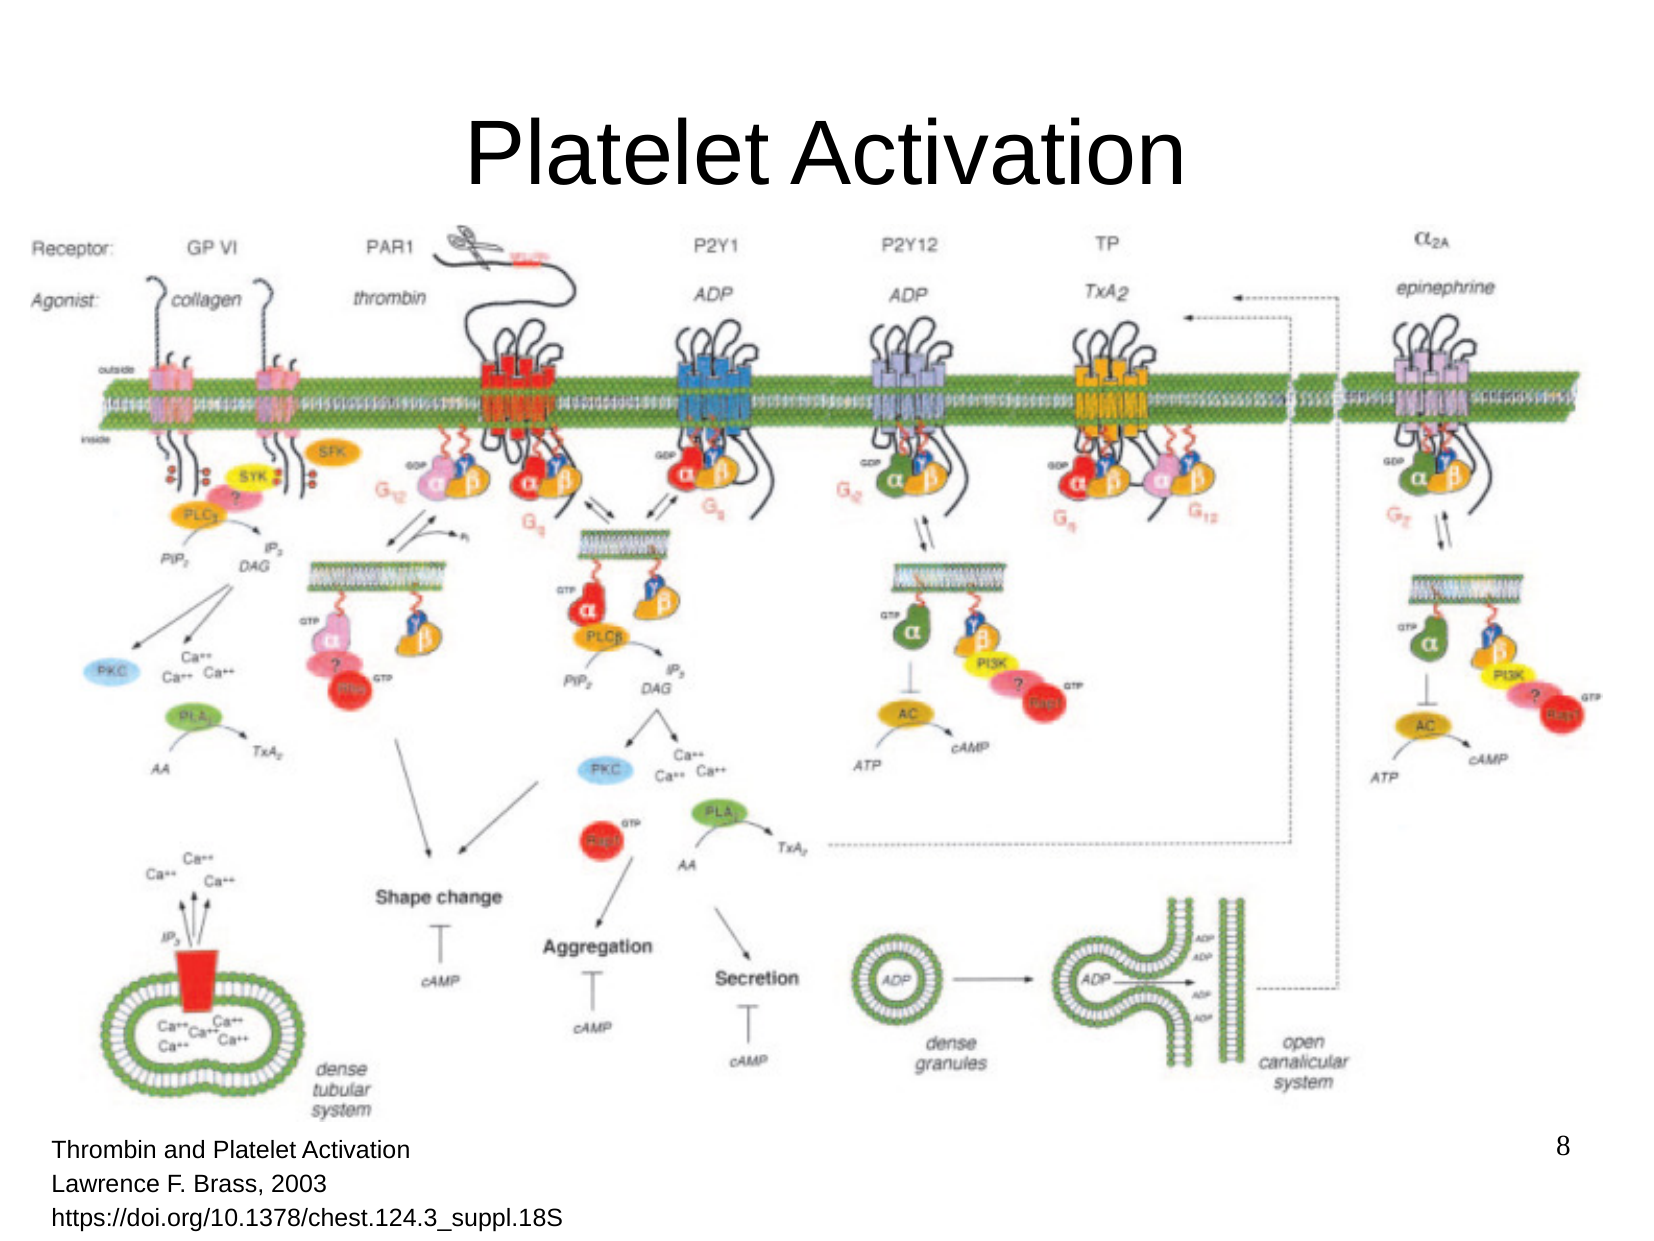

# Platelet Activation
Thrombin and Platelet Activation
Lawrence F. Brass, 2003
https://doi.org/10.1378/chest.124.3_suppl.18S
8